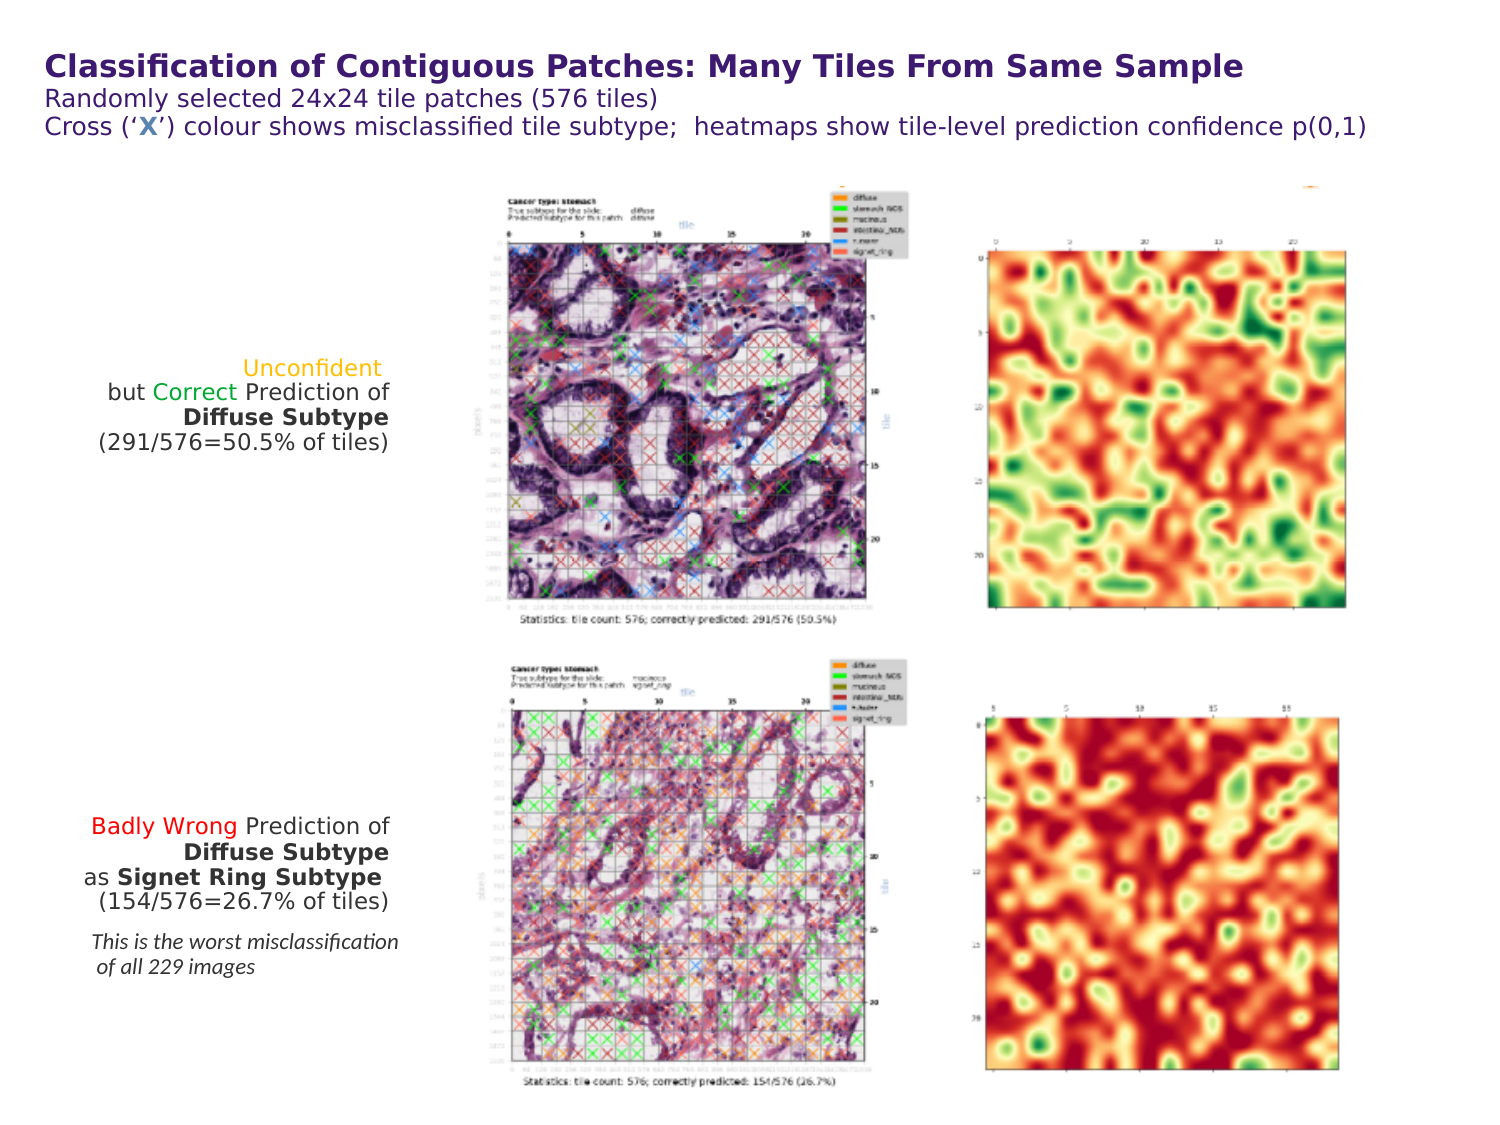

# Classification of Contiguous Patches: Many Tiles From Same Sample Randomly selected 24x24 tile patches (576 tiles) Cross (‘X’) colour shows misclassified tile subtype; heatmaps show tile-level prediction confidence p(0,1)
Unconfident
but Correct Prediction of Diffuse Subtype
(291/576=50.5% of tiles)
Badly Wrong Prediction of Diffuse Subtype
as Signet Ring Subtype
(154/576=26.7% of tiles)
This is the worst misclassification of all 229 images